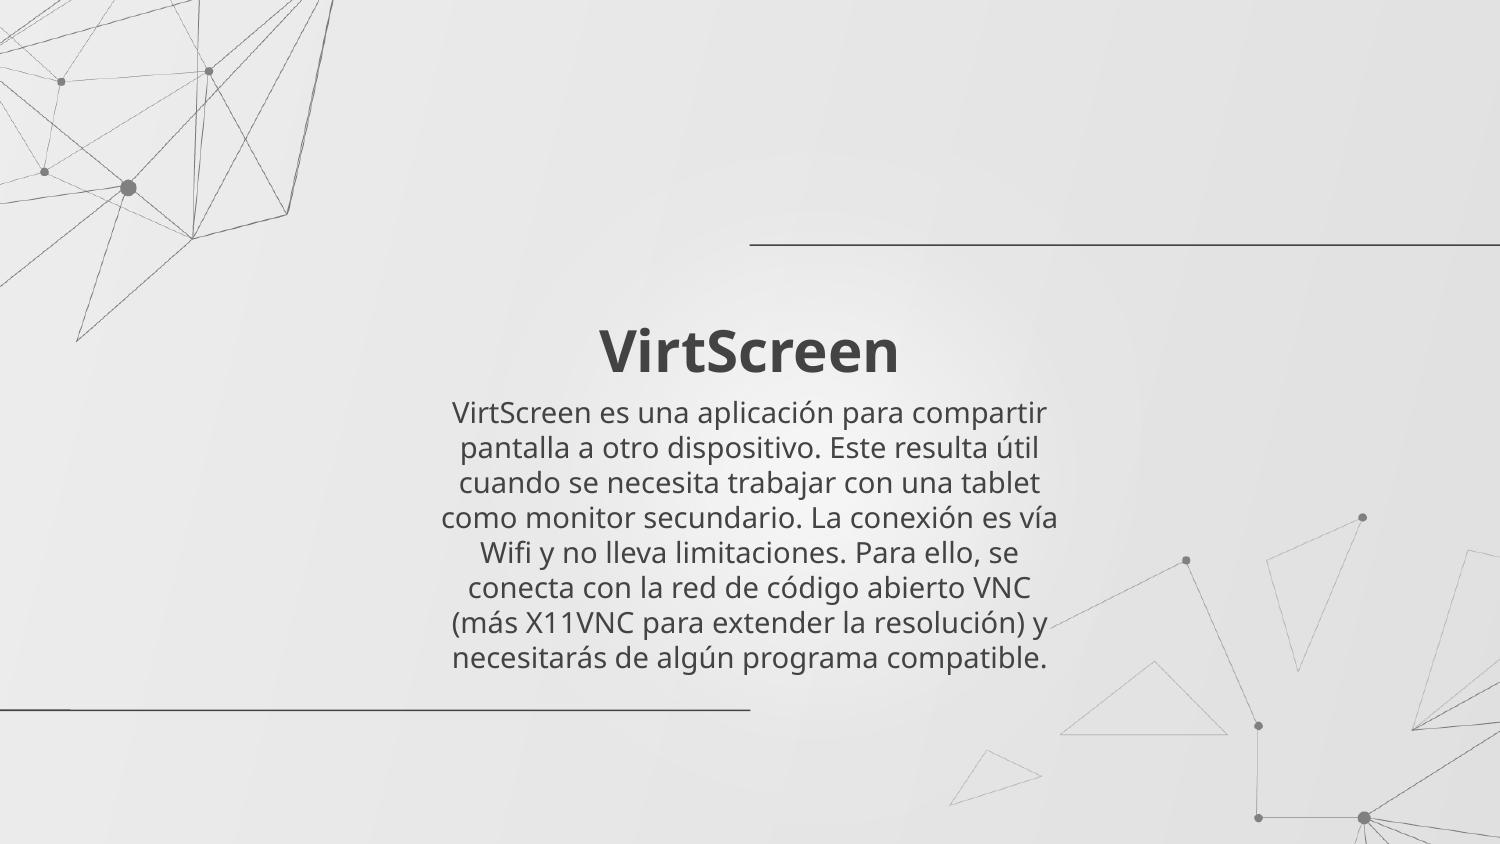

VirtScreen
# VirtScreen es una aplicación para compartir pantalla a otro dispositivo. Este resulta útil cuando se necesita trabajar con una tablet como monitor secundario. La conexión es vía Wifi y no lleva limitaciones. Para ello, se conecta con la red de código abierto VNC (más X11VNC para extender la resolución) y necesitarás de algún programa compatible.